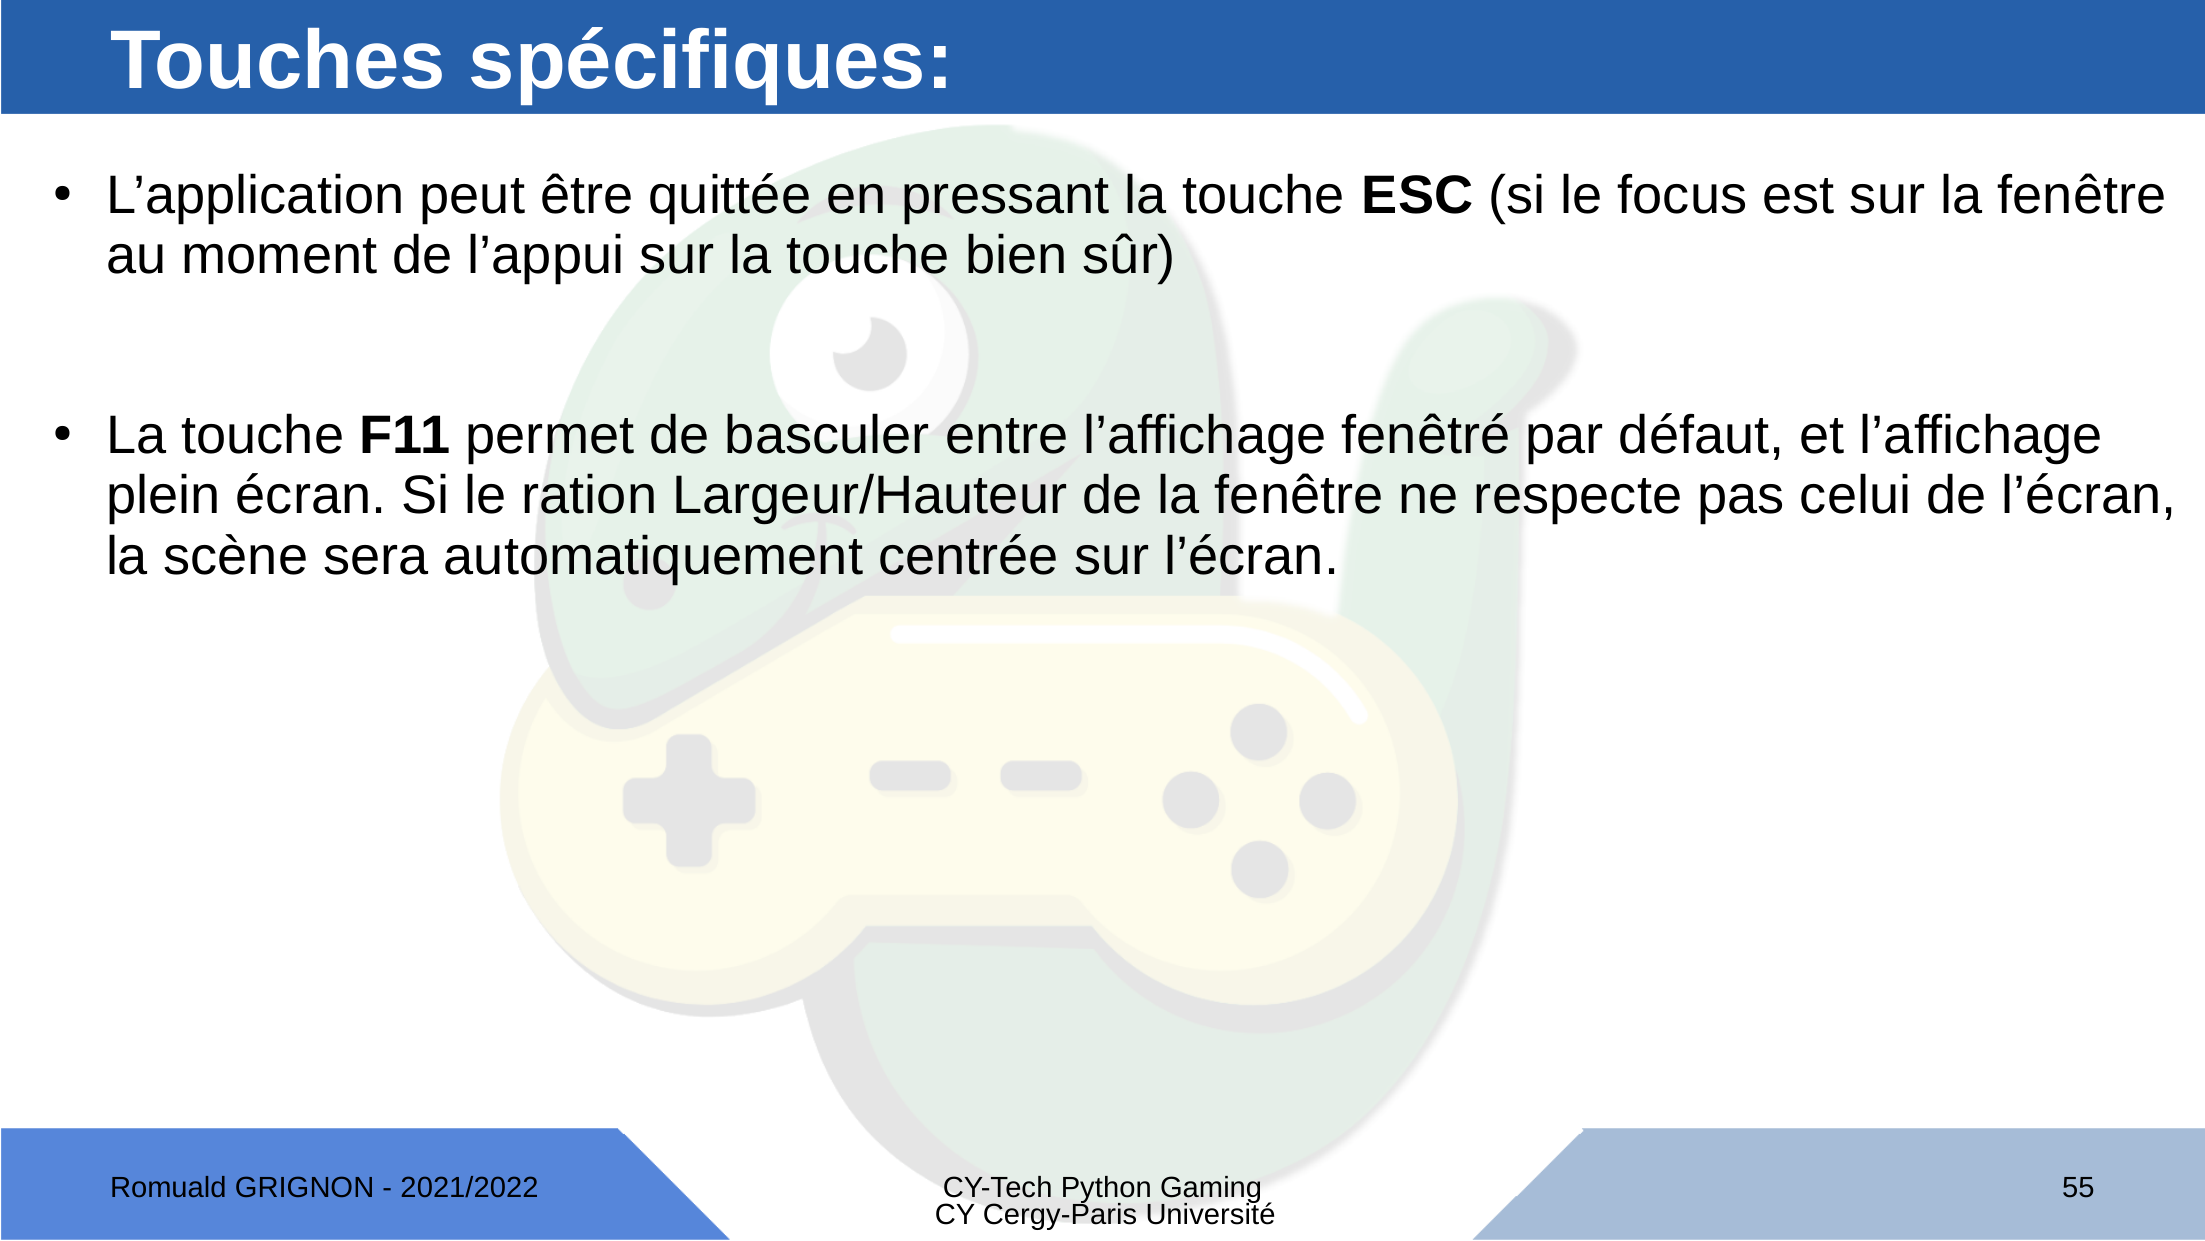

# Touches spécifiques:
L’application peut être quittée en pressant la touche ESC (si le focus est sur la fenêtre au moment de l’appui sur la touche bien sûr)
La touche F11 permet de basculer entre l’affichage fenêtré par défaut, et l’affichage plein écran. Si le ration Largeur/Hauteur de la fenêtre ne respecte pas celui de l’écran, la scène sera automatiquement centrée sur l’écran.
Romuald GRIGNON - 2021/2022
 CY-Tech Python Gaming CY Cergy-Paris Université
55